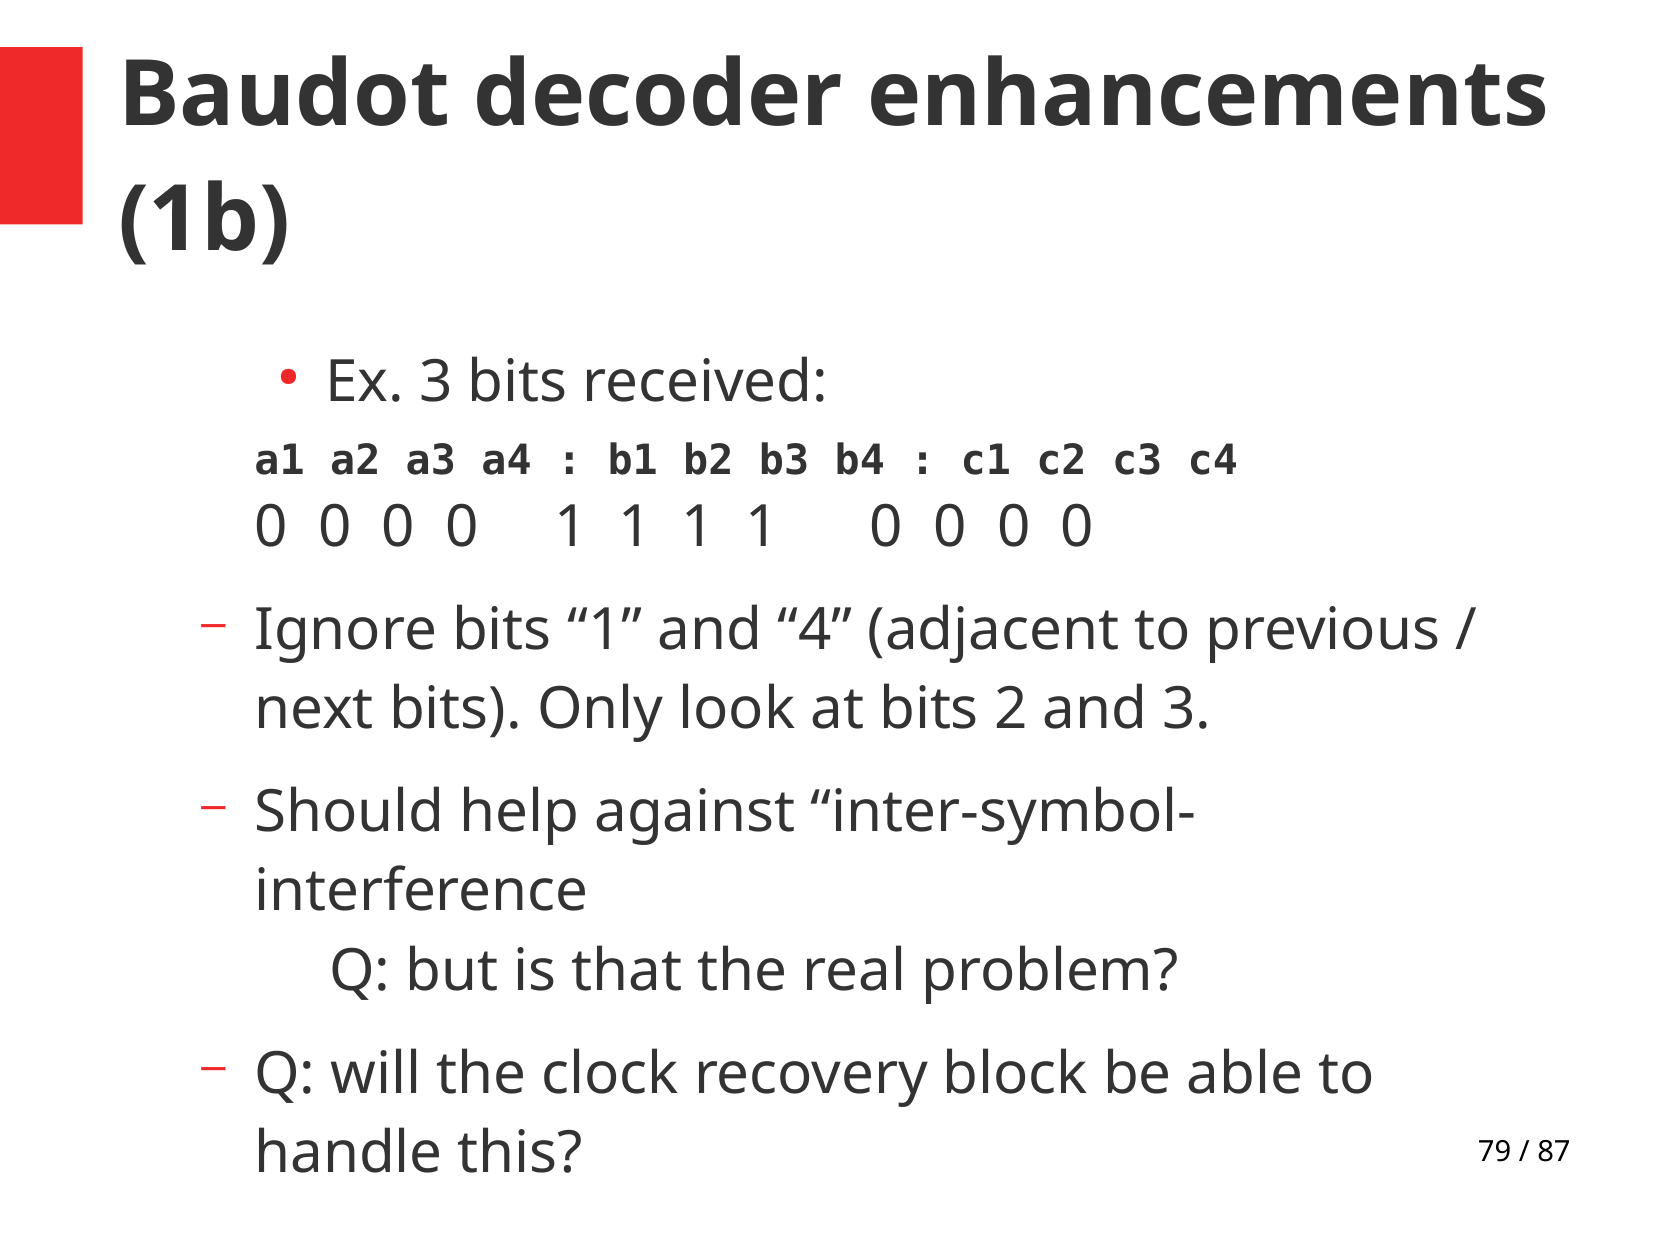

# Baudot decoder enhancements (1b)
Ex. 3 bits received:
a1 a2 a3 a4 : b1 b2 b3 b4 : c1 c2 c3 c4
0 0 0 0 1 1 1 1 0 0 0 0
Ignore bits “1” and “4” (adjacent to previous / next bits). Only look at bits 2 and 3.
Should help against “inter-symbol-interference
	Q: but is that the real problem?
Q: will the clock recovery block be able to handle this?
79